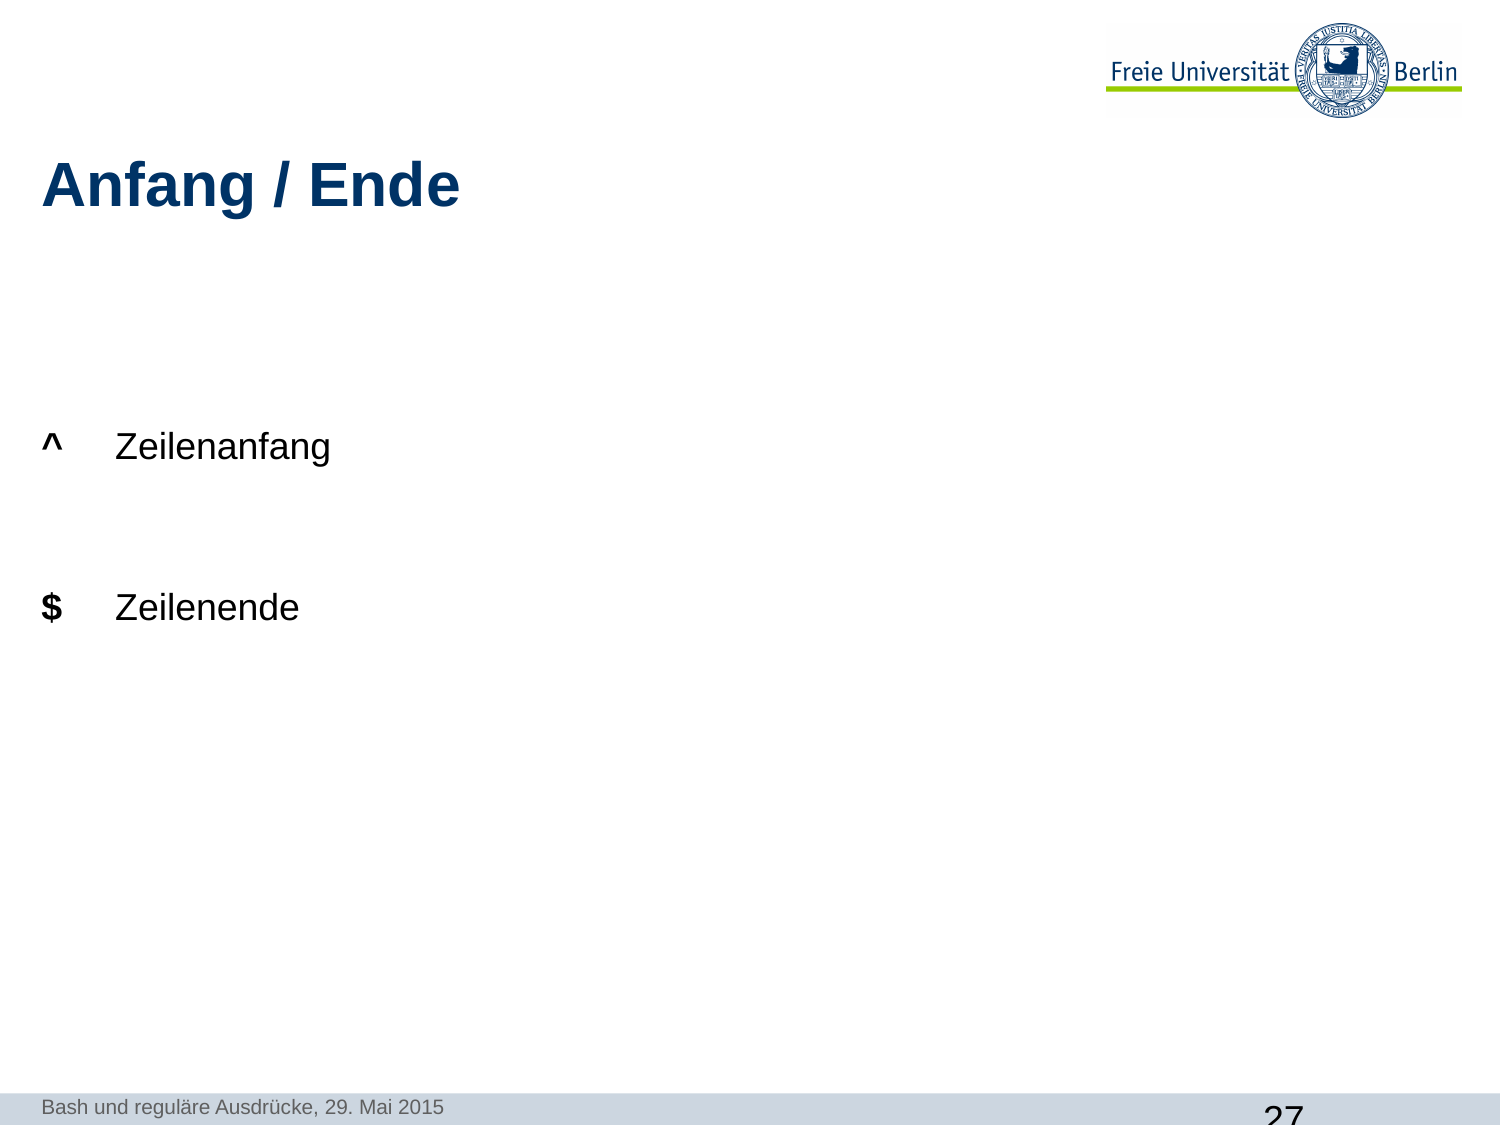

# Anfang / Ende
^	Zeilenanfang
$ 	Zeilenende